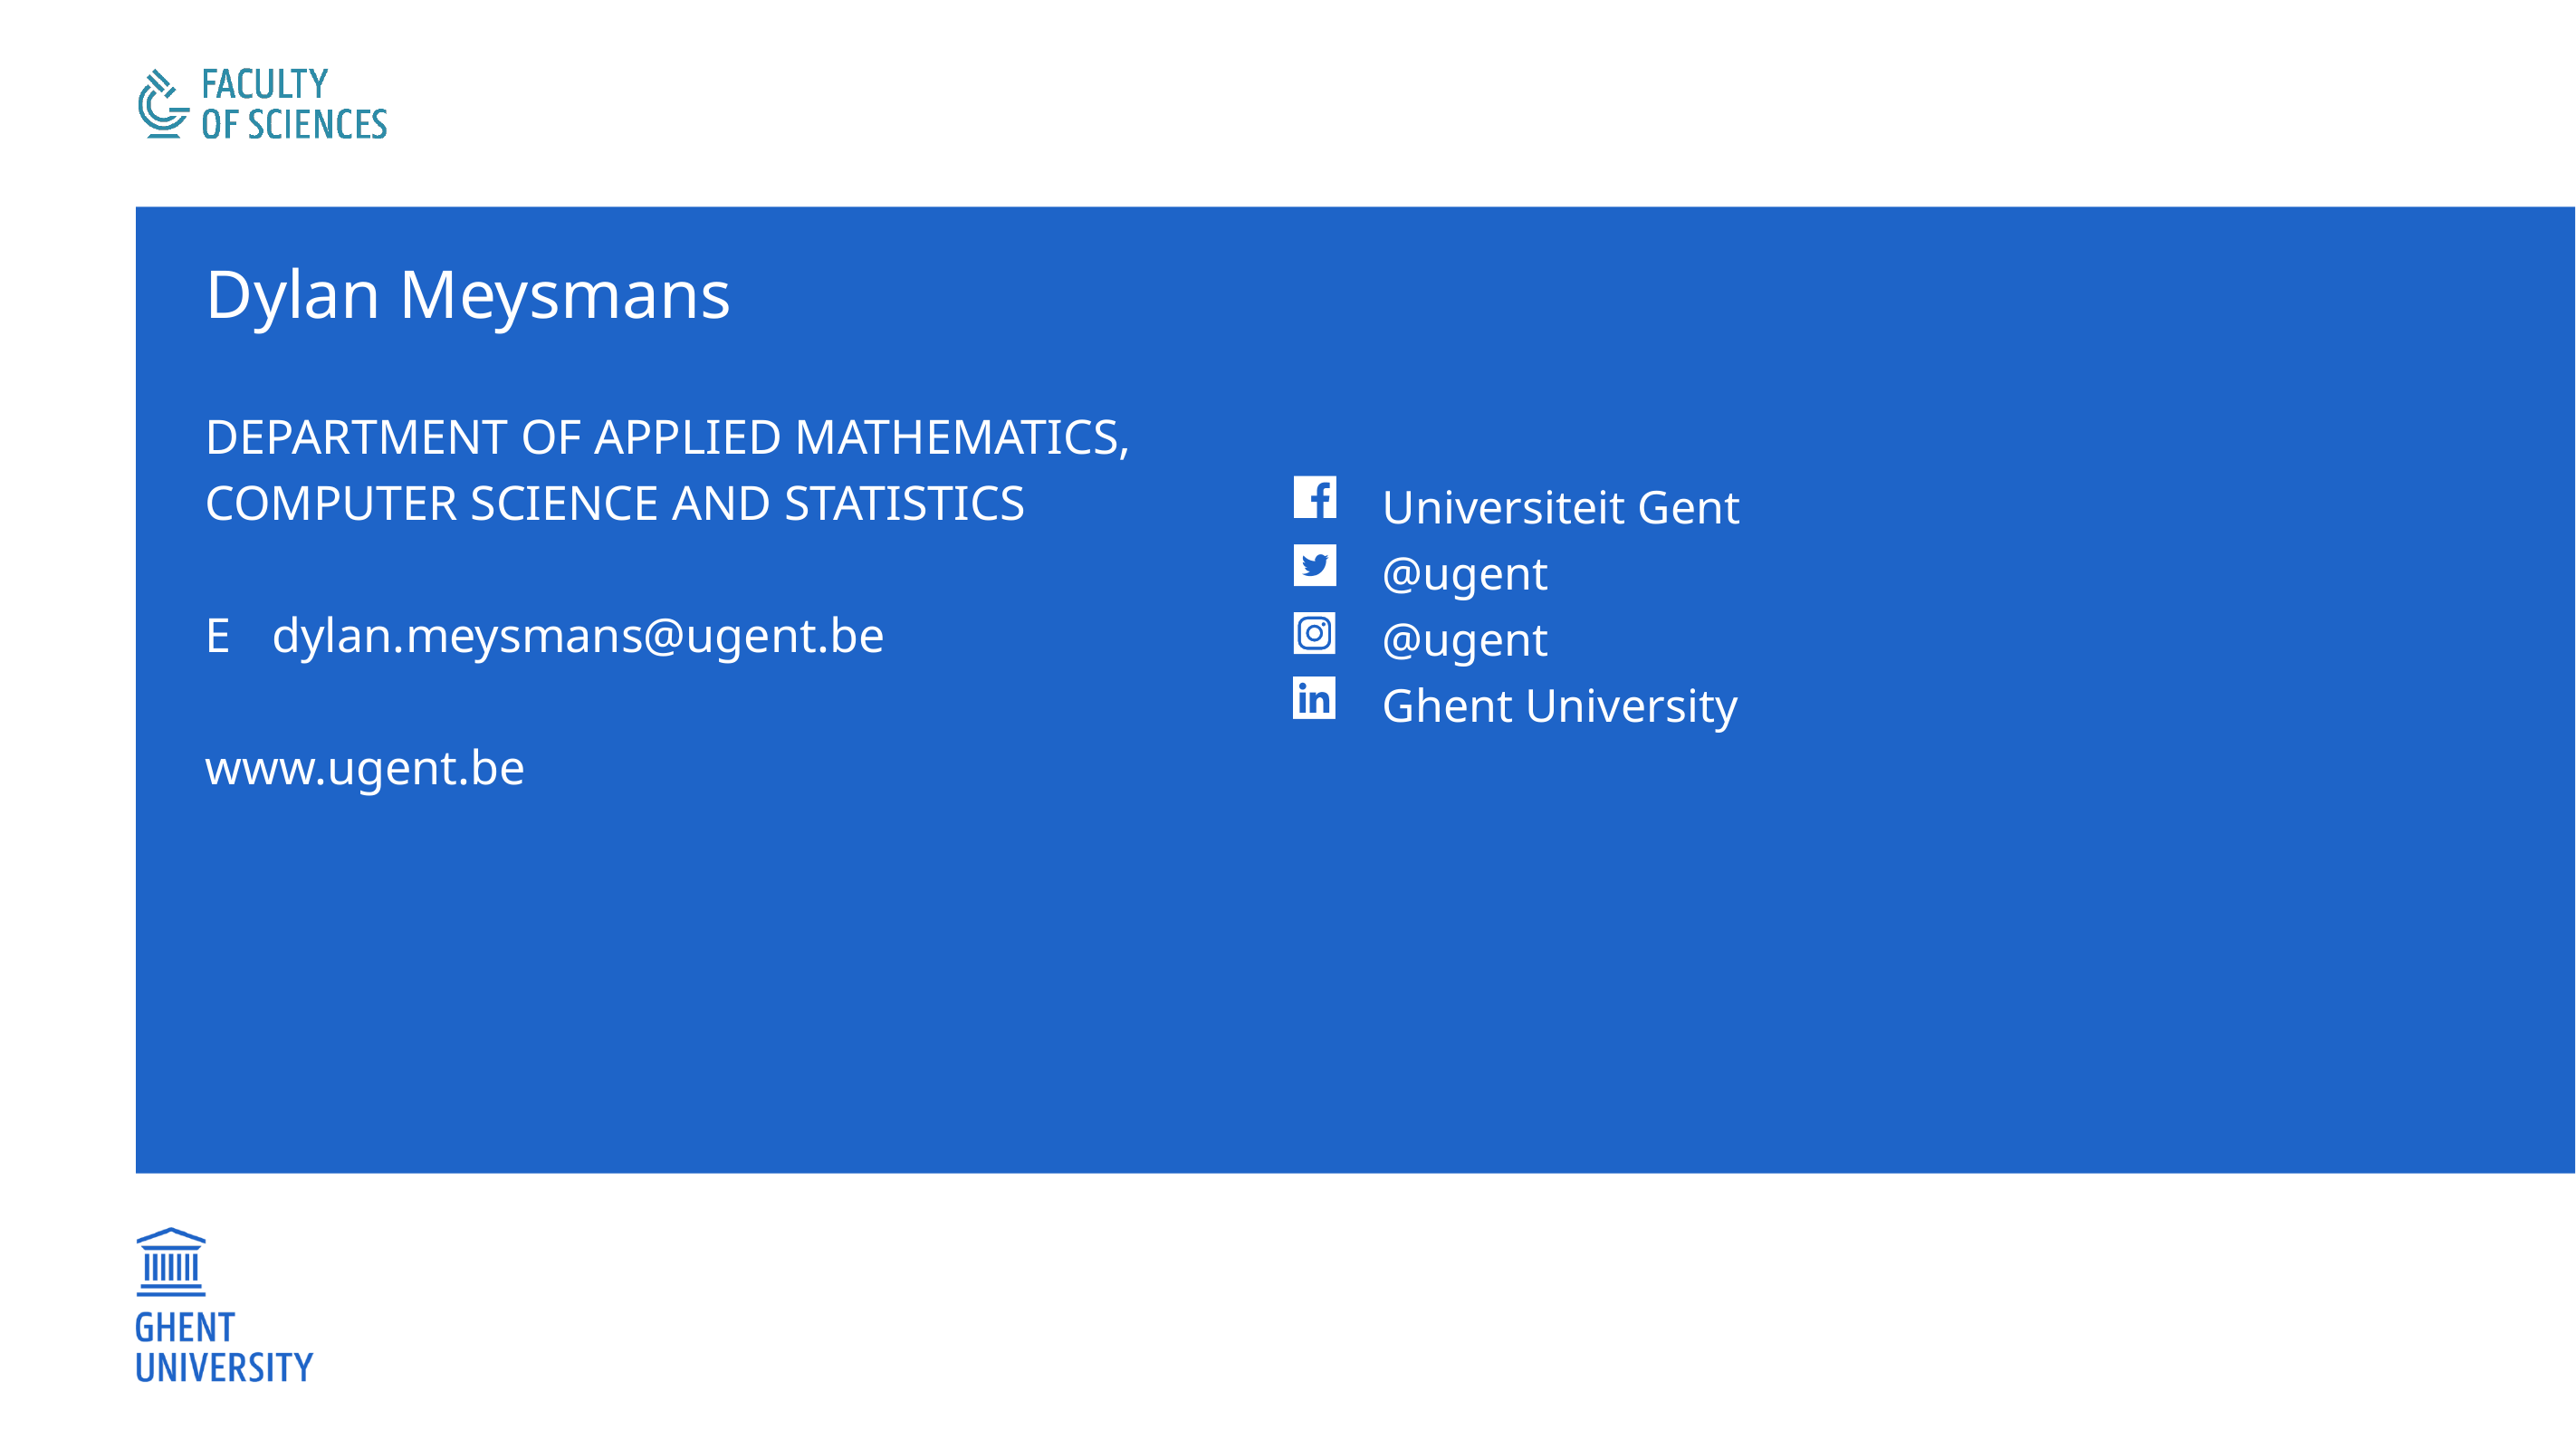

# Dylan Meysmans DEPARTMENT OF APPLIED MATHEMATICS, COMPUTER SCIENCE AND STATISTICS E	dylan.meysmans@ugent.be www.ugent.be
Universiteit Gent
@ugent
@ugent
Ghent University